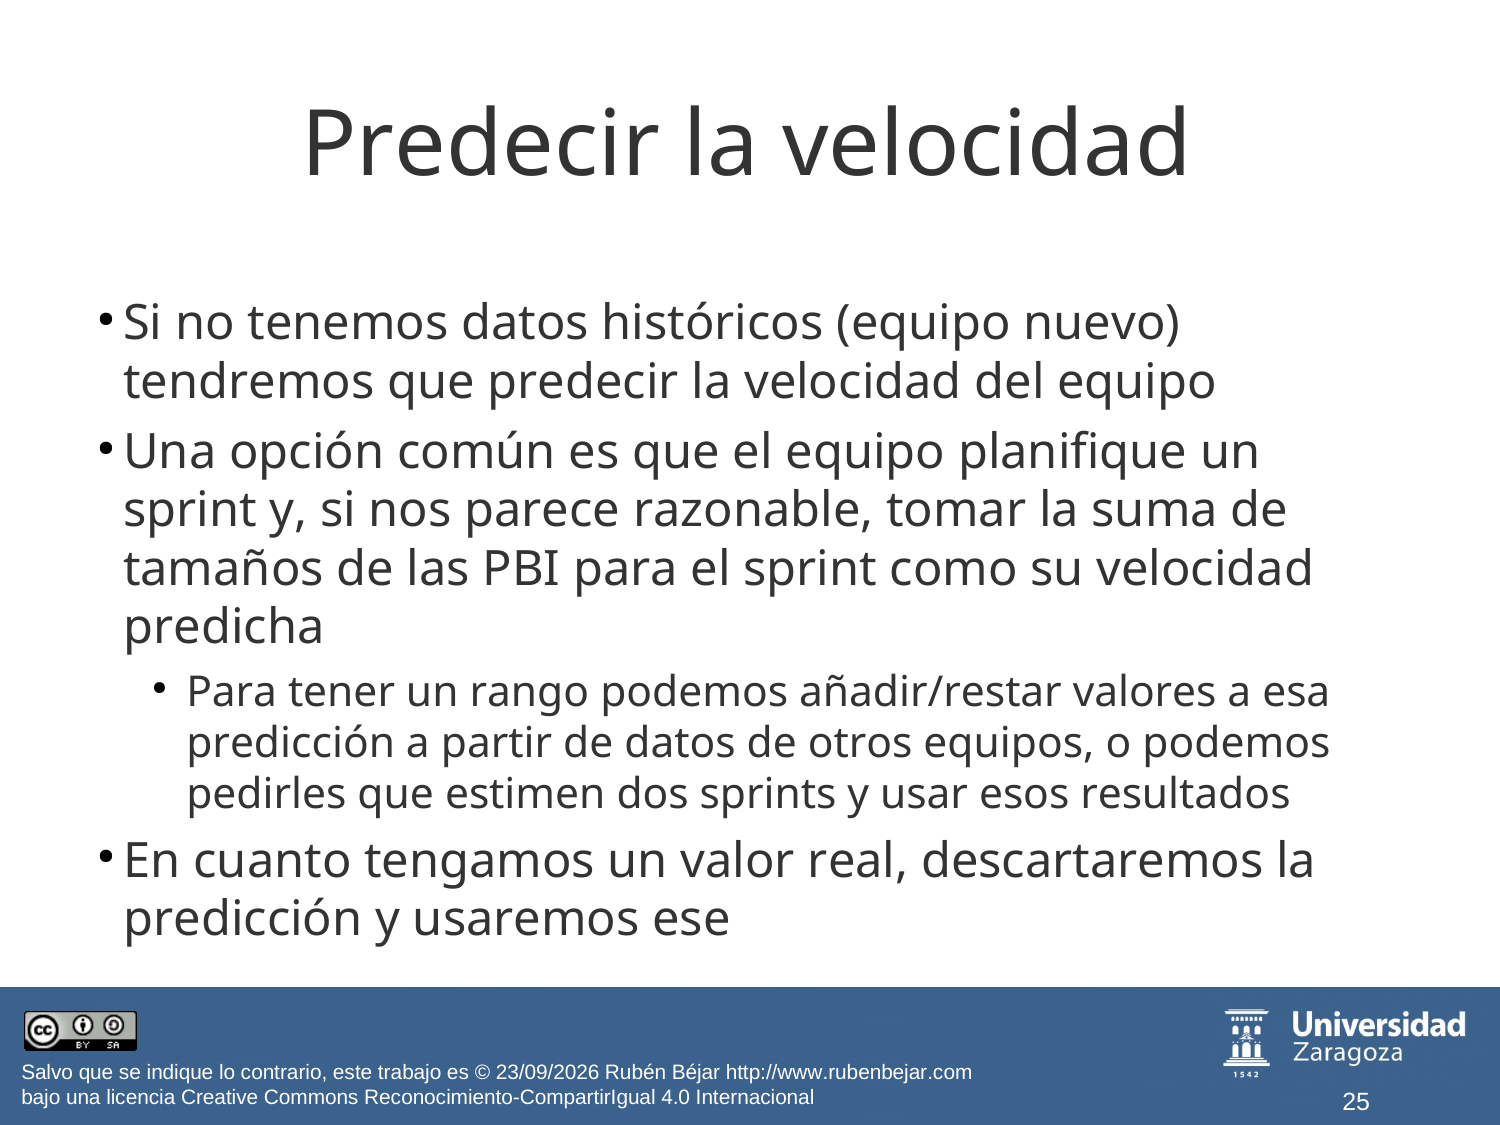

# Predecir la velocidad
Si no tenemos datos históricos (equipo nuevo) tendremos que predecir la velocidad del equipo
Una opción común es que el equipo planifique un sprint y, si nos parece razonable, tomar la suma de tamaños de las PBI para el sprint como su velocidad predicha
Para tener un rango podemos añadir/restar valores a esa predicción a partir de datos de otros equipos, o podemos pedirles que estimen dos sprints y usar esos resultados
En cuanto tengamos un valor real, descartaremos la predicción y usaremos ese